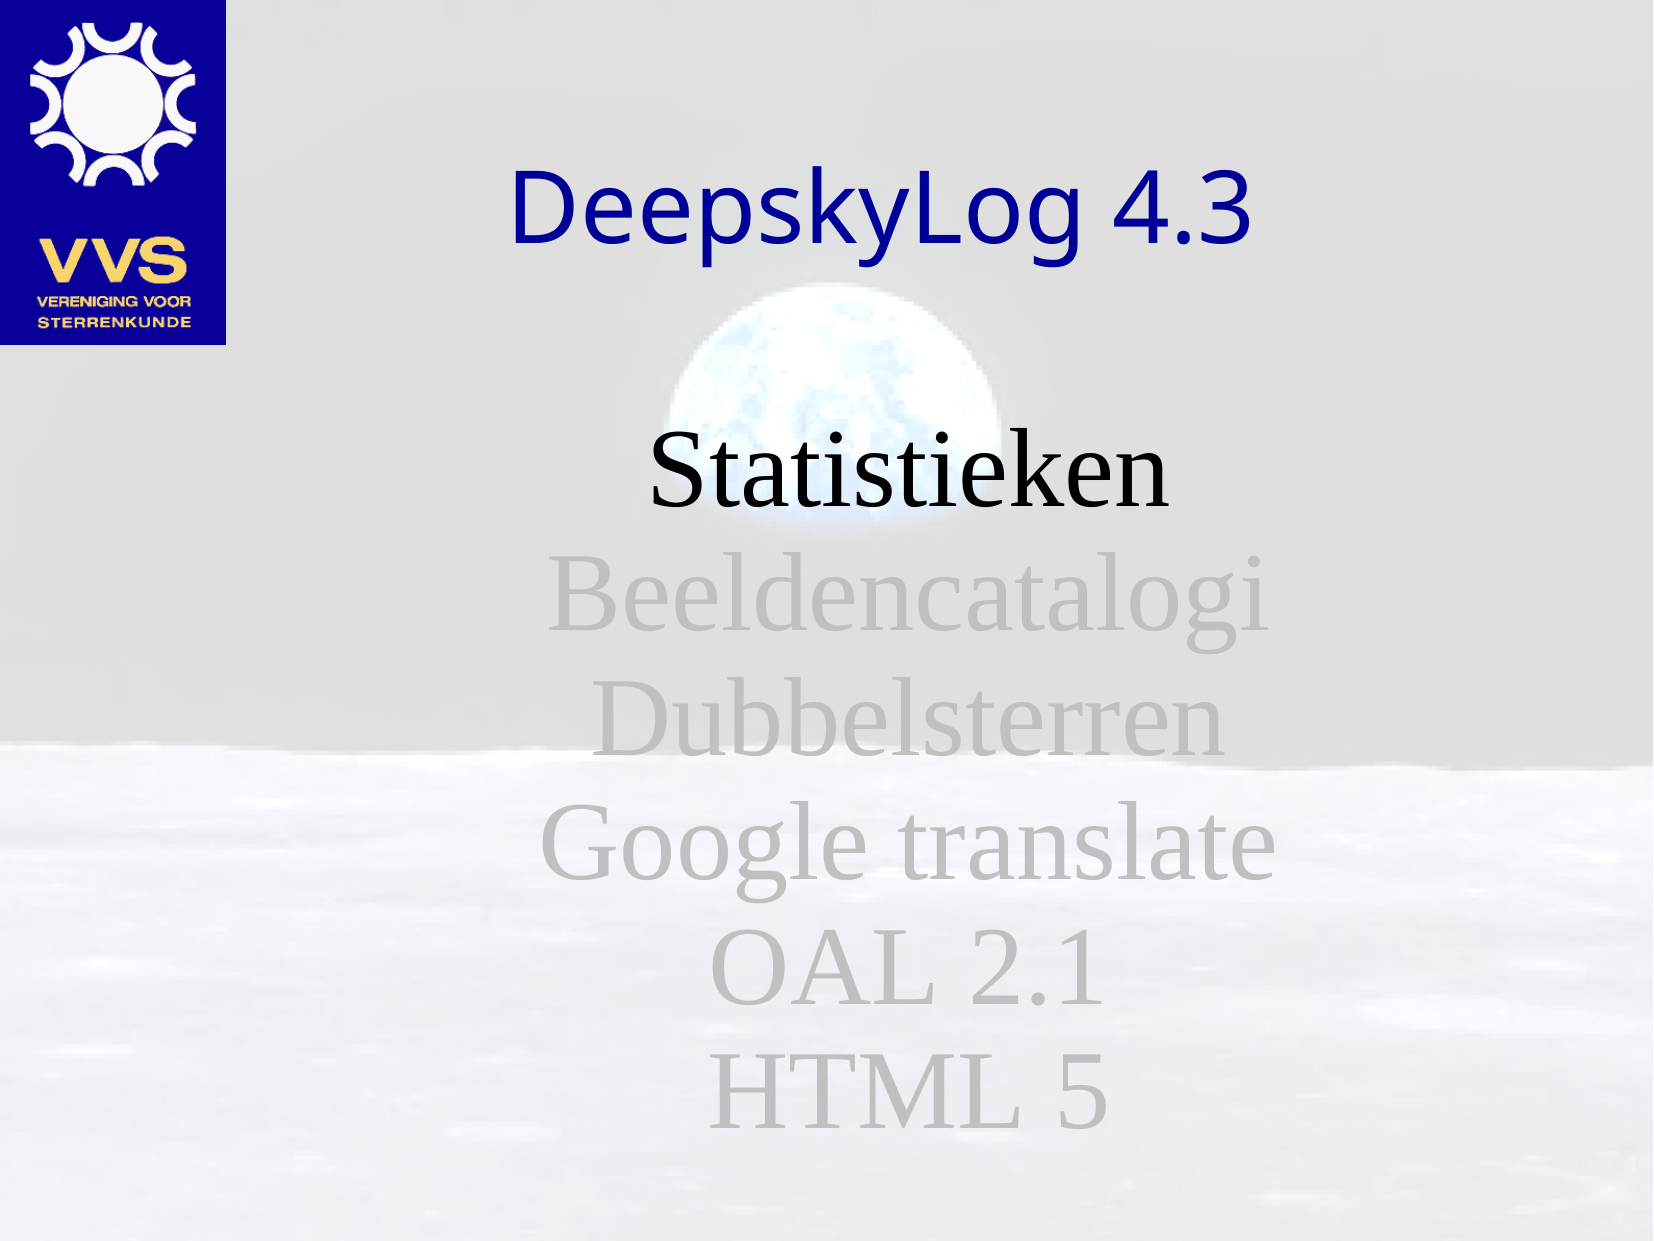

# DeepskyLog 4.3
Statistieken
Beeldencatalogi
Dubbelsterren
Google translate
OAL 2.1
HTML 5